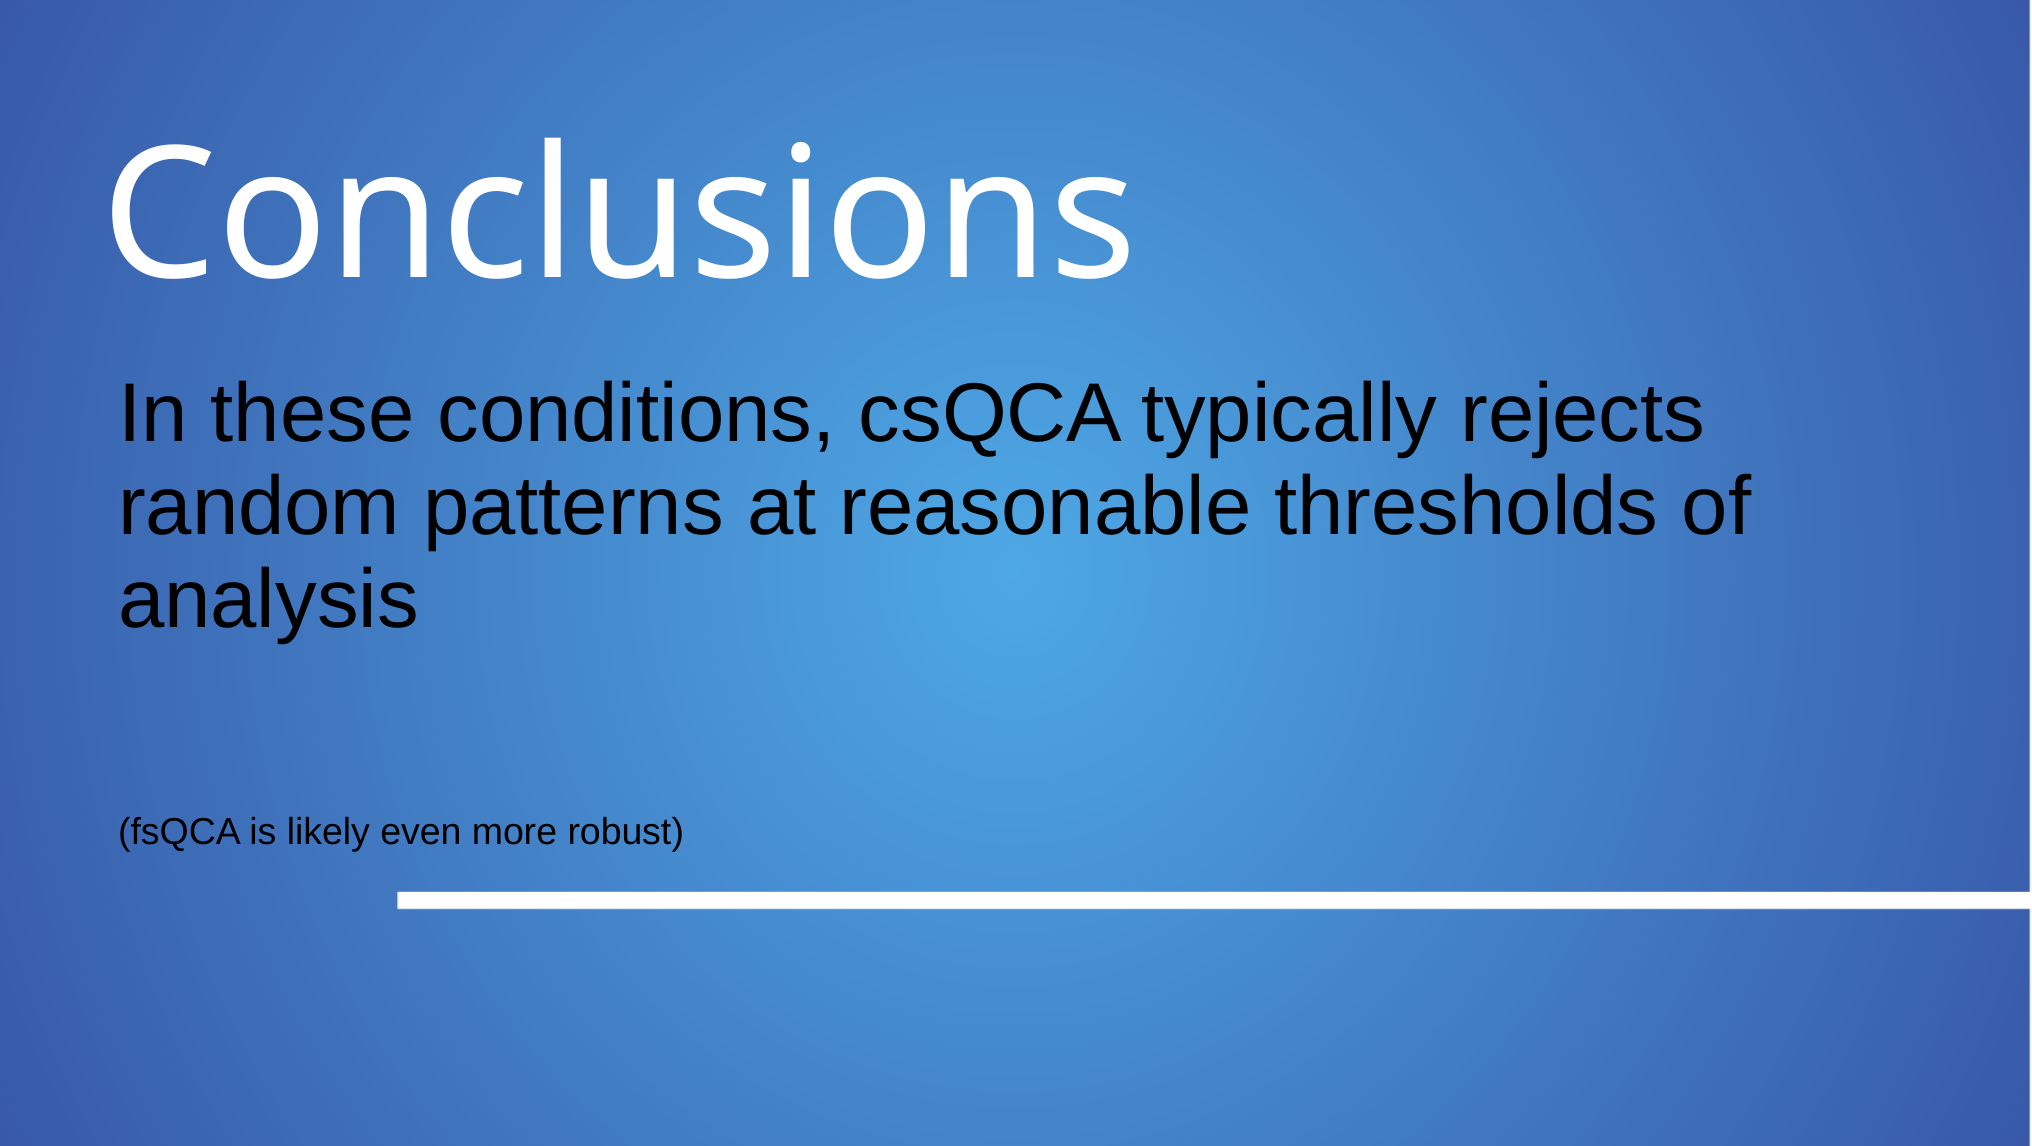

# Conclusions
In these conditions, csQCA typically rejects random patterns at reasonable thresholds of analysis
(fsQCA is likely even more robust)